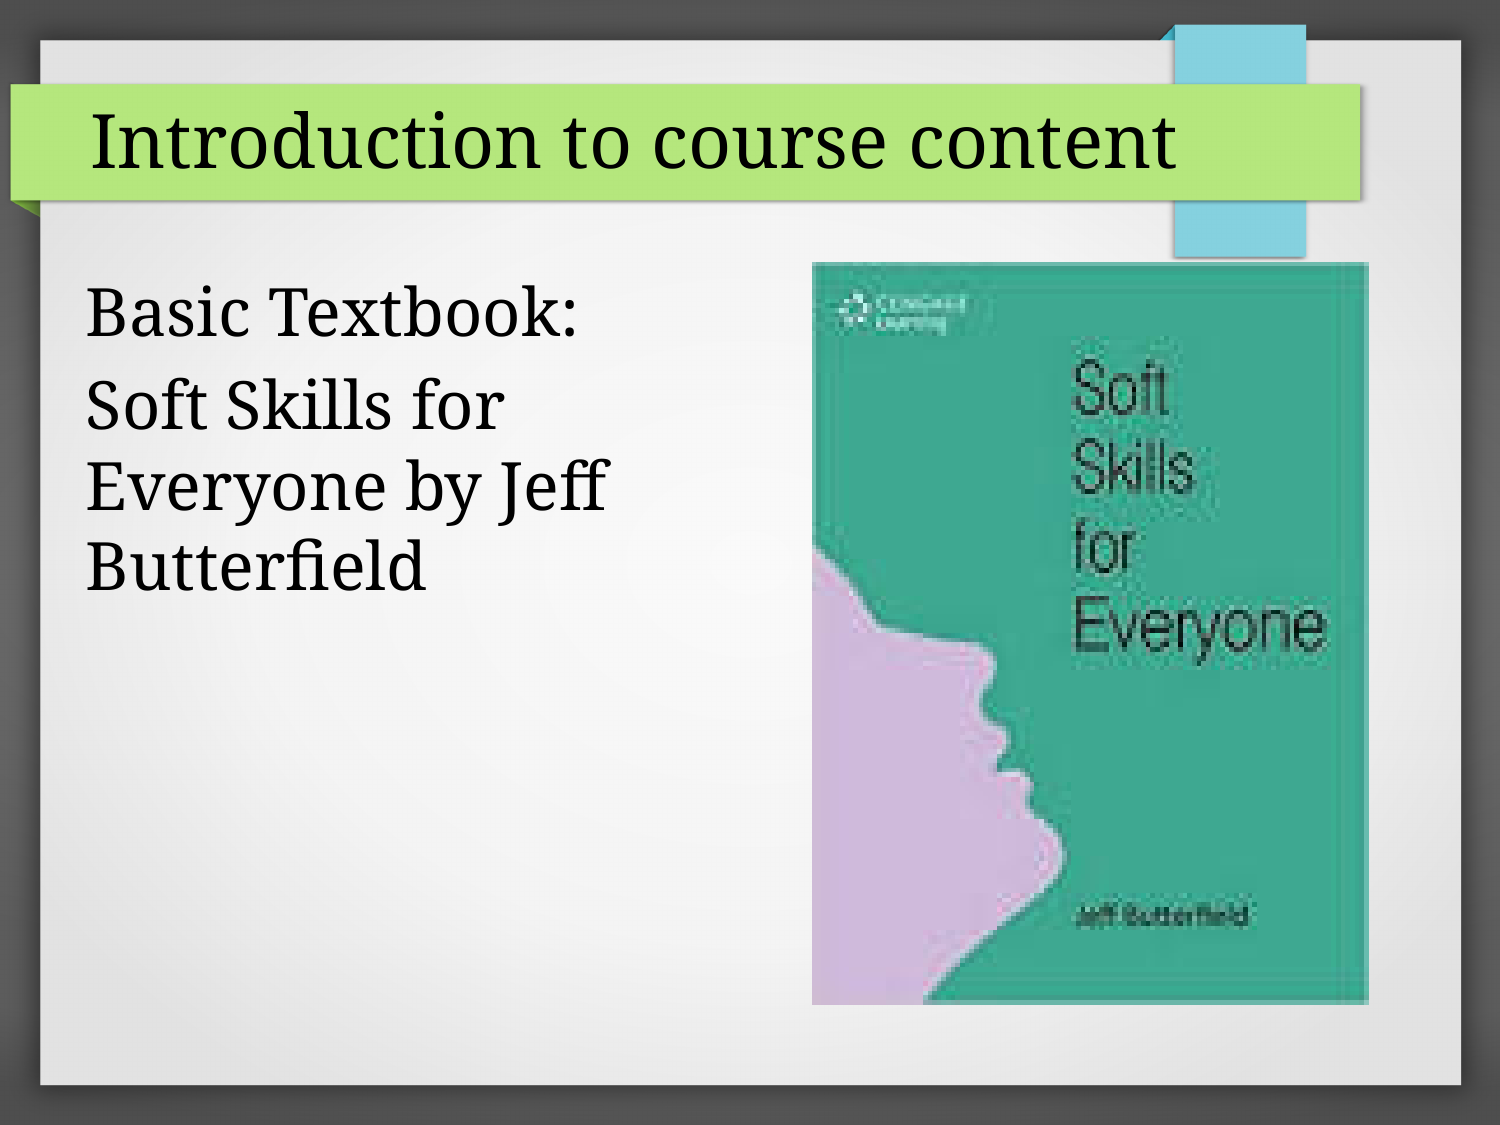

# Introduction to course content
Basic Textbook:
Soft Skills for Everyone by Jeff Butterfield